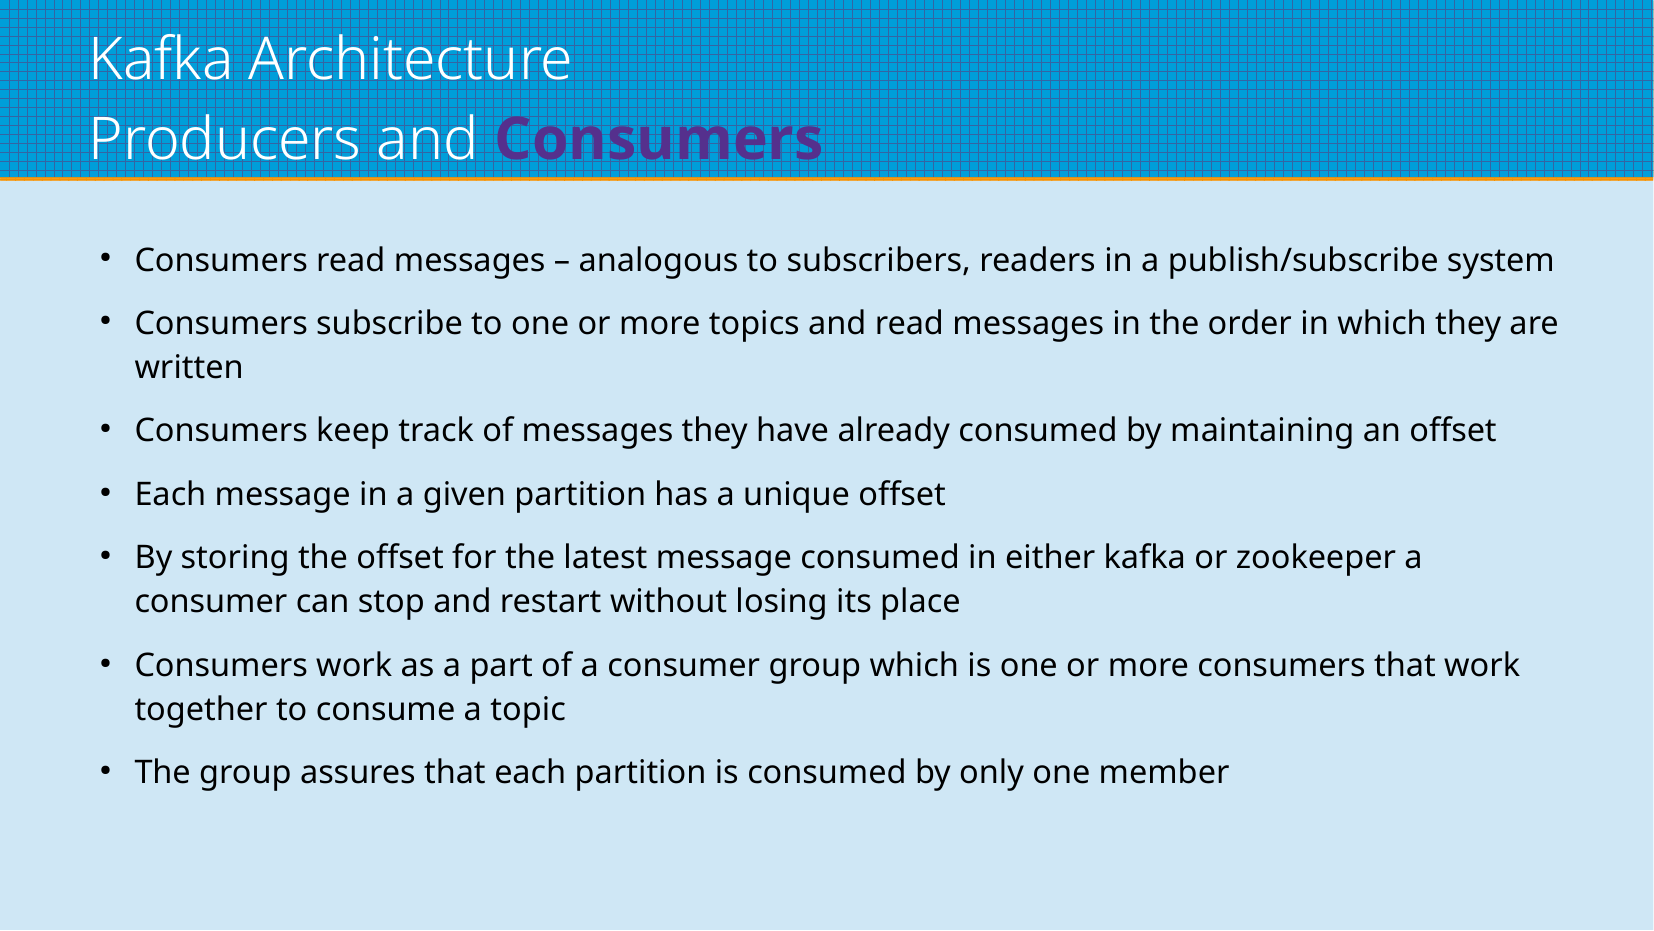

# Kafka Architecture Producers and Consumers
Consumers read messages – analogous to subscribers, readers in a publish/subscribe system
Consumers subscribe to one or more topics and read messages in the order in which they are written
Consumers keep track of messages they have already consumed by maintaining an offset
Each message in a given partition has a unique offset
By storing the offset for the latest message consumed in either kafka or zookeeper a consumer can stop and restart without losing its place
Consumers work as a part of a consumer group which is one or more consumers that work together to consume a topic
The group assures that each partition is consumed by only one member